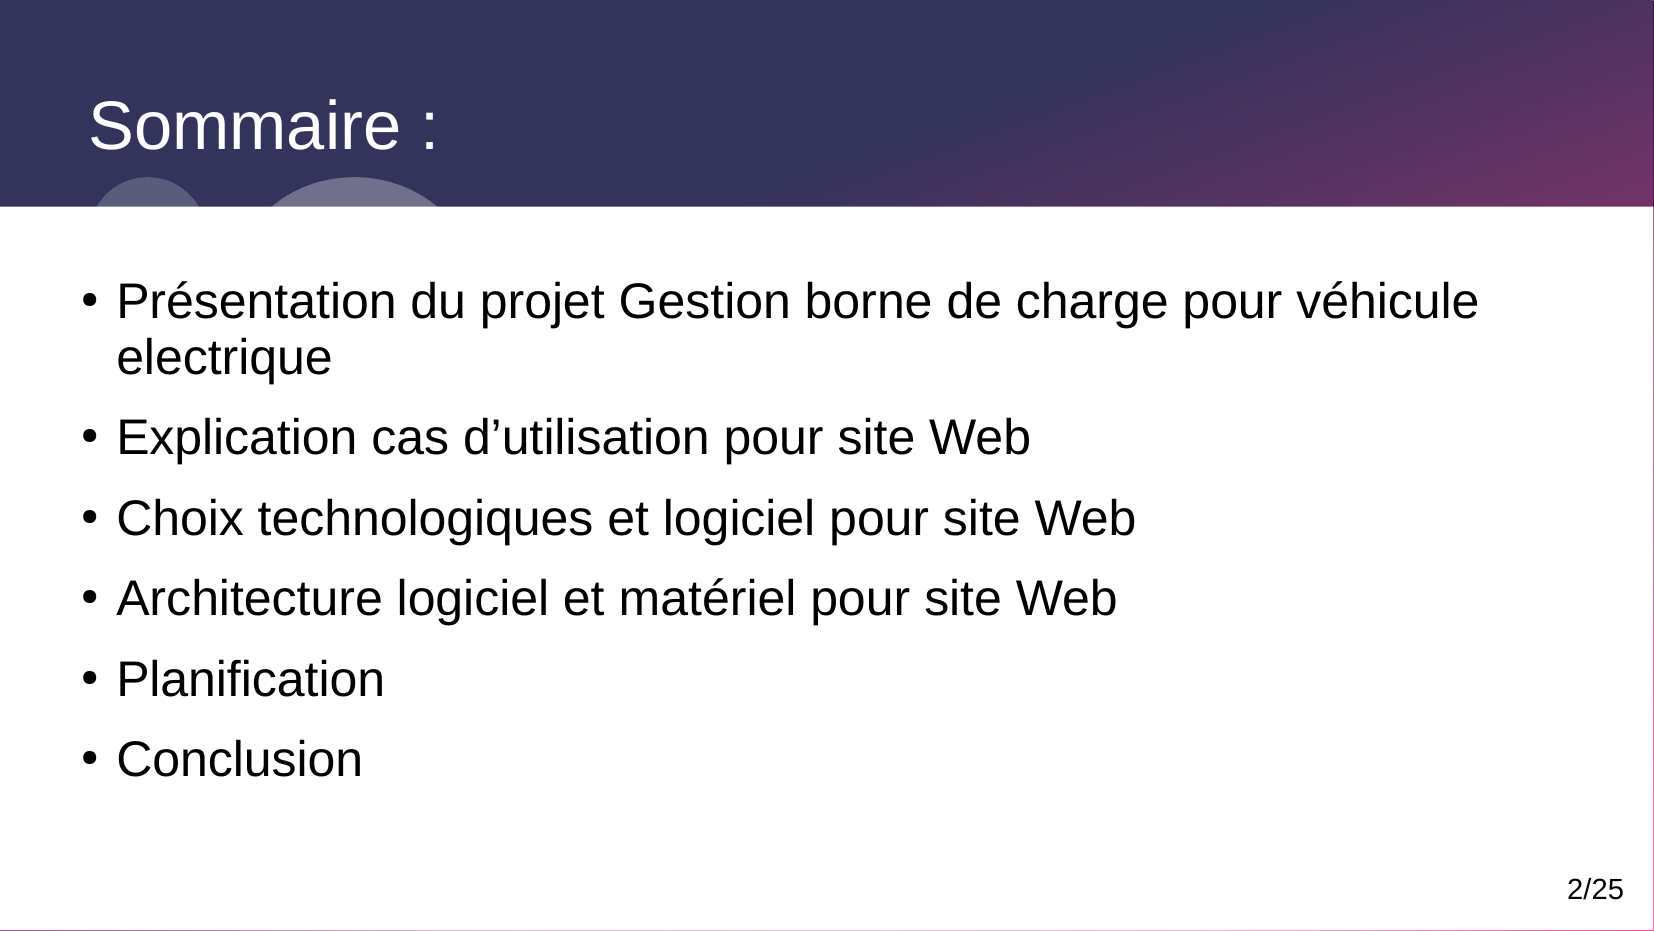

# Sommaire :
Présentation du projet Gestion borne de charge pour véhicule electrique
Explication cas d’utilisation pour site Web
Choix technologiques et logiciel pour site Web
Architecture logiciel et matériel pour site Web
Planification
Conclusion
2